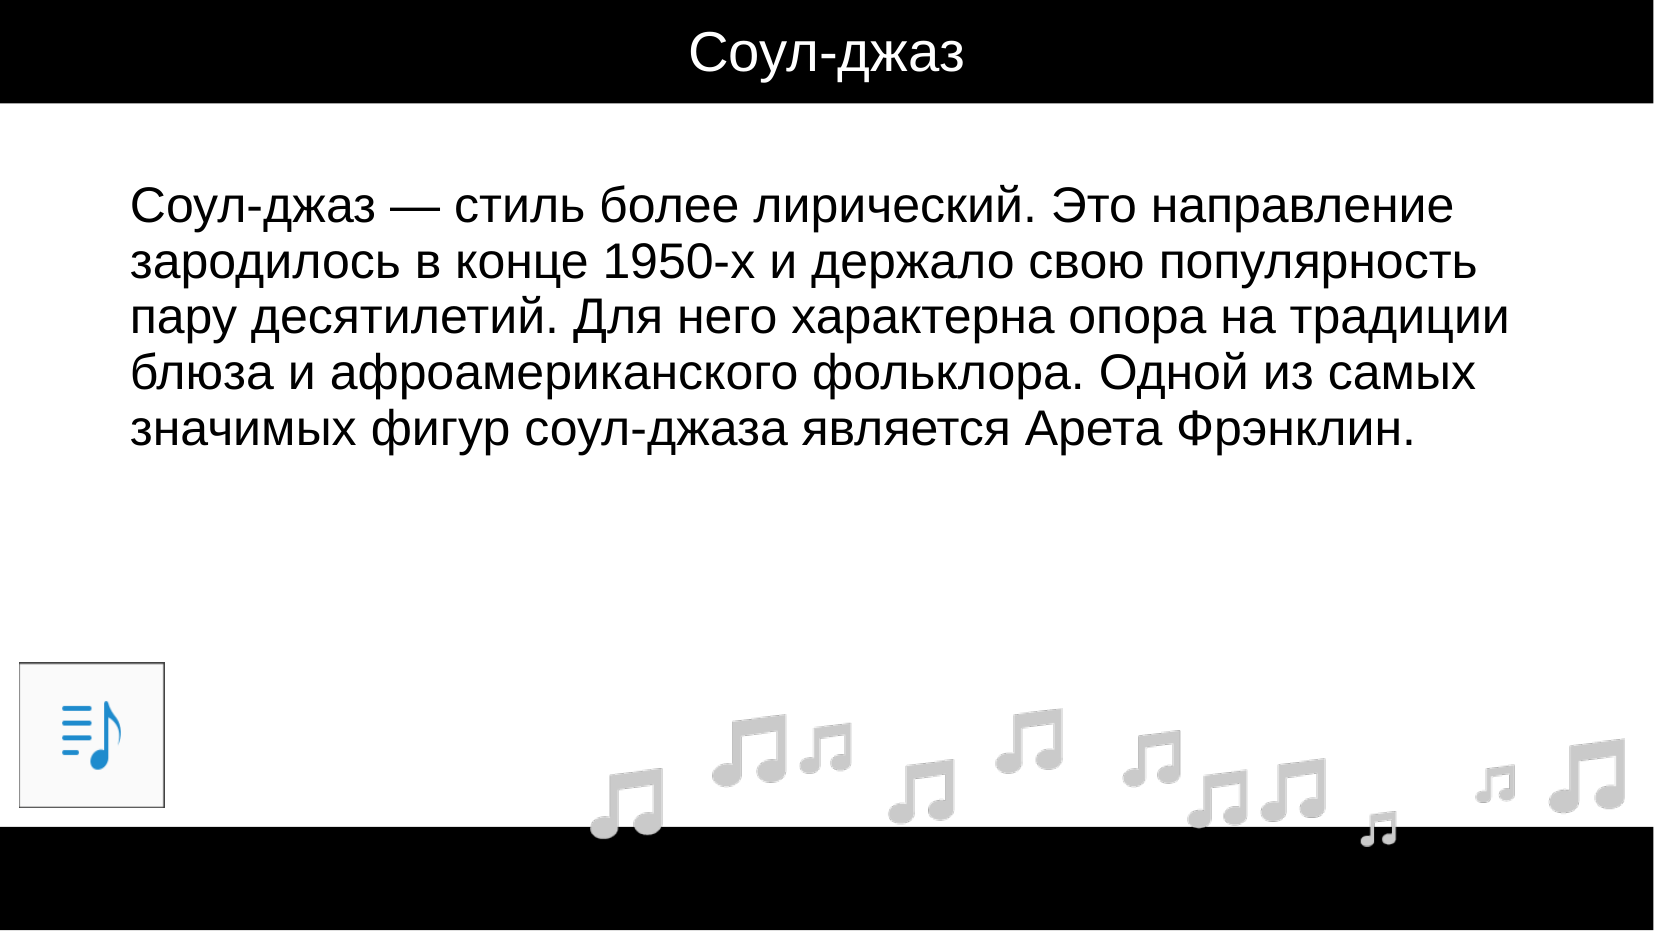

# Соул-джаз
Соул-джаз — стиль более лирический. Это направление зародилось в конце 1950-х и держало свою популярность пару десятилетий. Для него характерна опора на традиции блюза и афроамериканского фольклора. Одной из самых значимых фигур соул-джаза является Арета Фрэнклин.